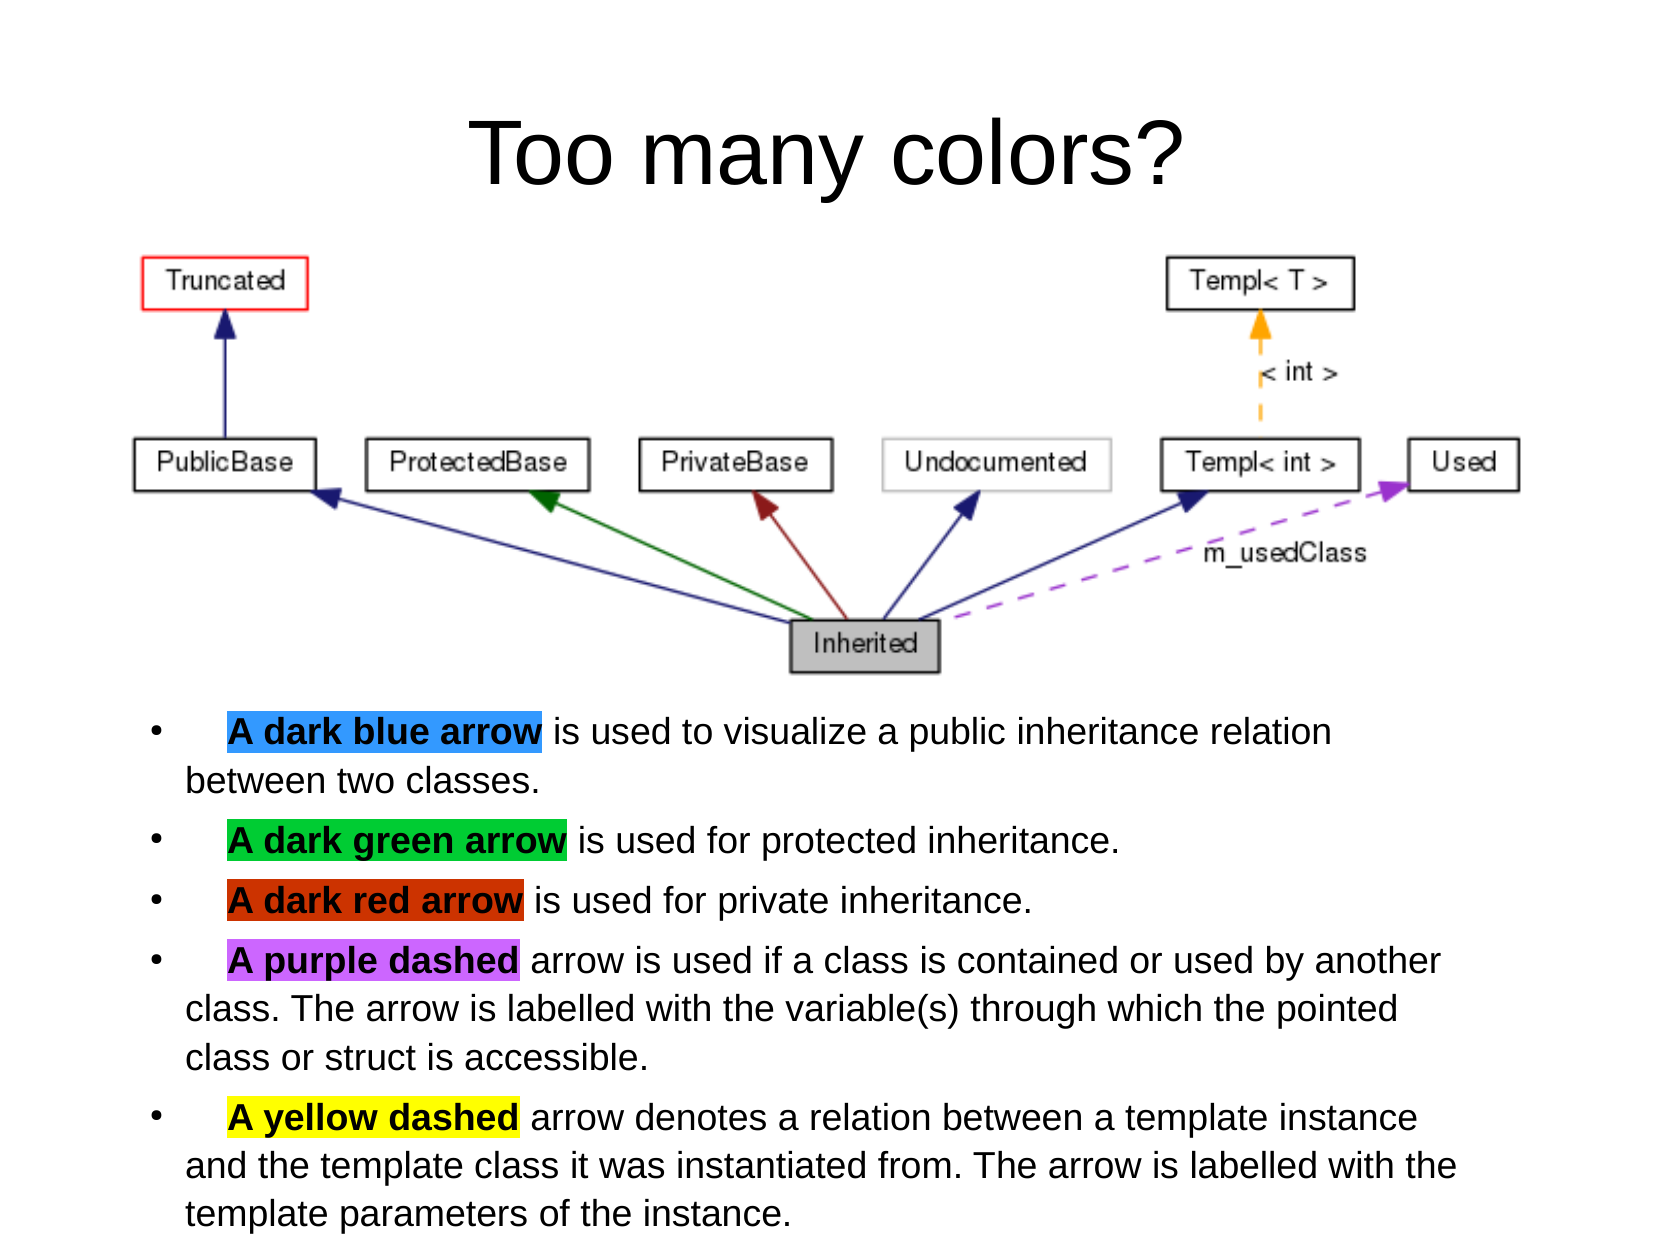

# Too many colors?
 A dark blue arrow is used to visualize a public inheritance relation between two classes.
 A dark green arrow is used for protected inheritance.
 A dark red arrow is used for private inheritance.
 A purple dashed arrow is used if a class is contained or used by another class. The arrow is labelled with the variable(s) through which the pointed class or struct is accessible.
 A yellow dashed arrow denotes a relation between a template instance and the template class it was instantiated from. The arrow is labelled with the template parameters of the instance.